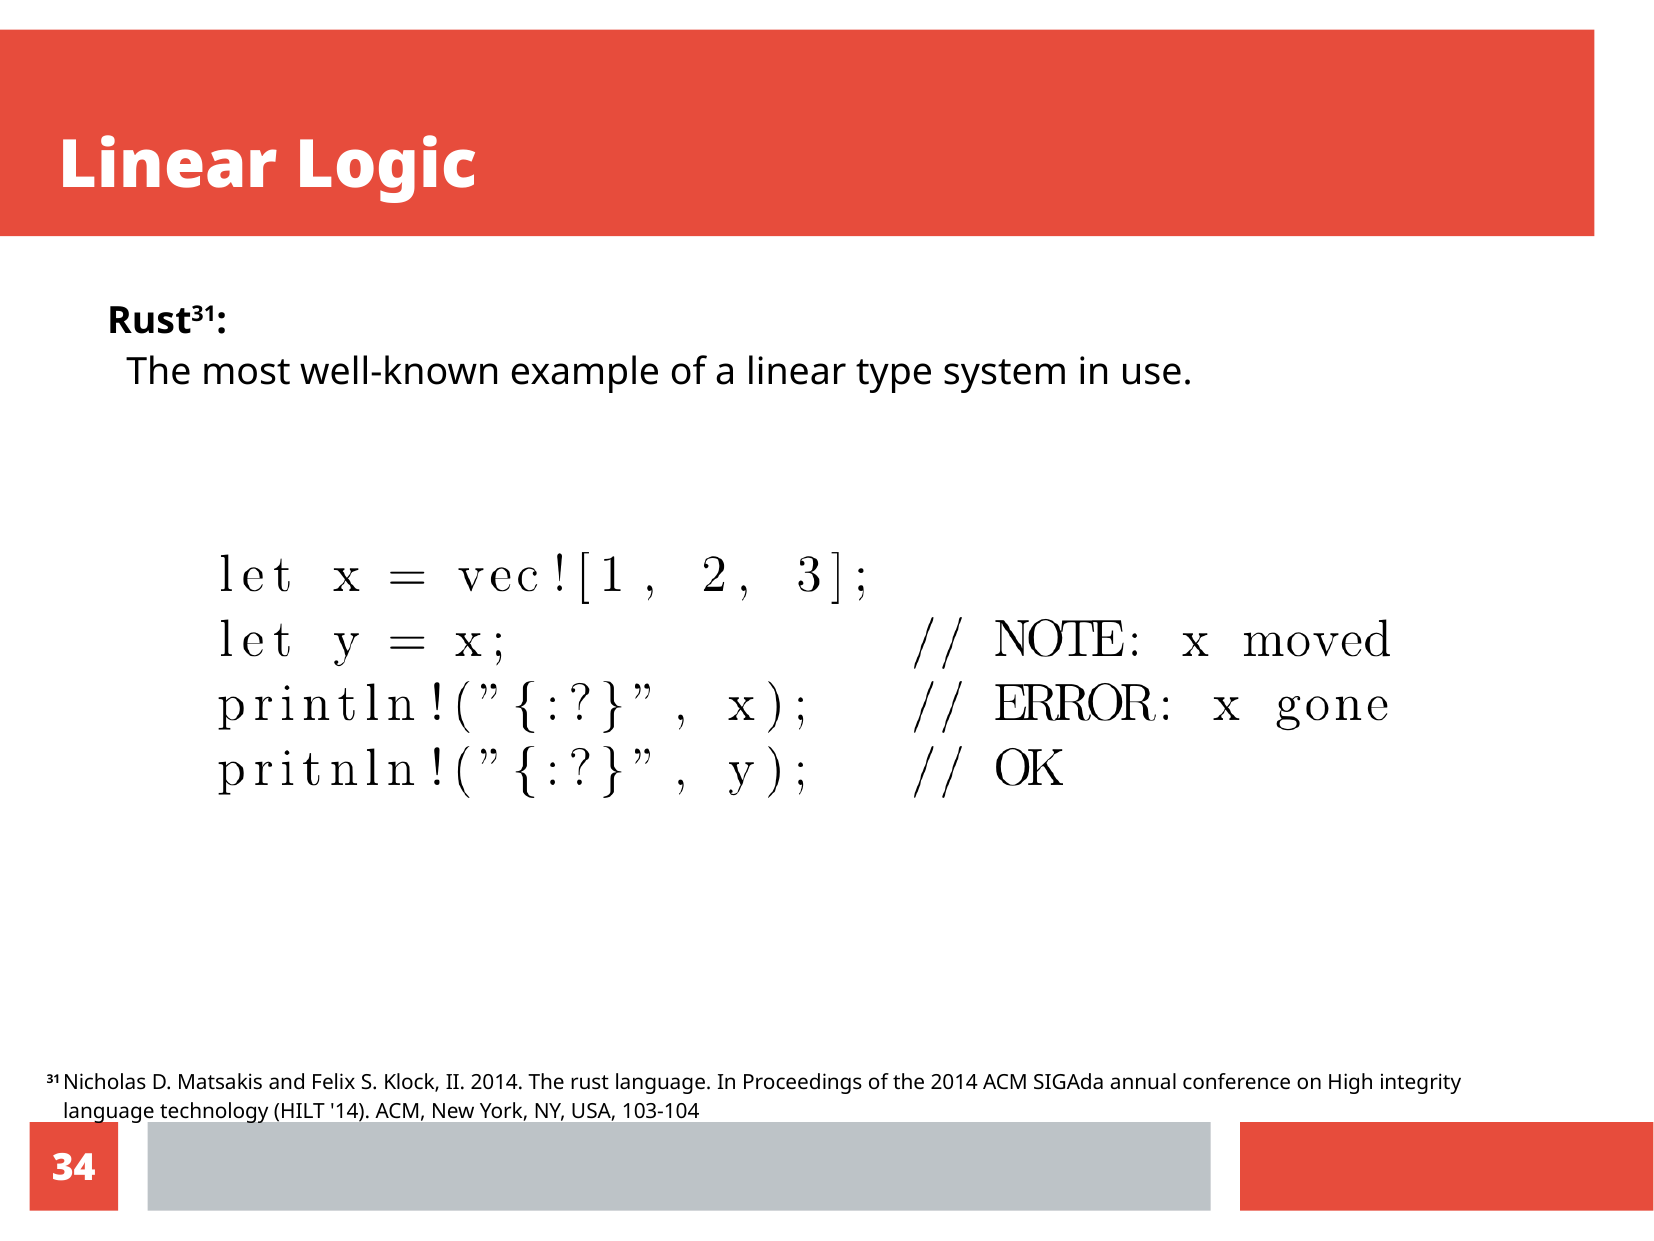

# Linear Logic
Rust31:
 The most well-known example of a linear type system in use.
31 Nicholas D. Matsakis and Felix S. Klock, II. 2014. The rust language. In Proceedings of the 2014 ACM SIGAda annual conference on High integrity
 language technology (HILT '14). ACM, New York, NY, USA, 103-104
34